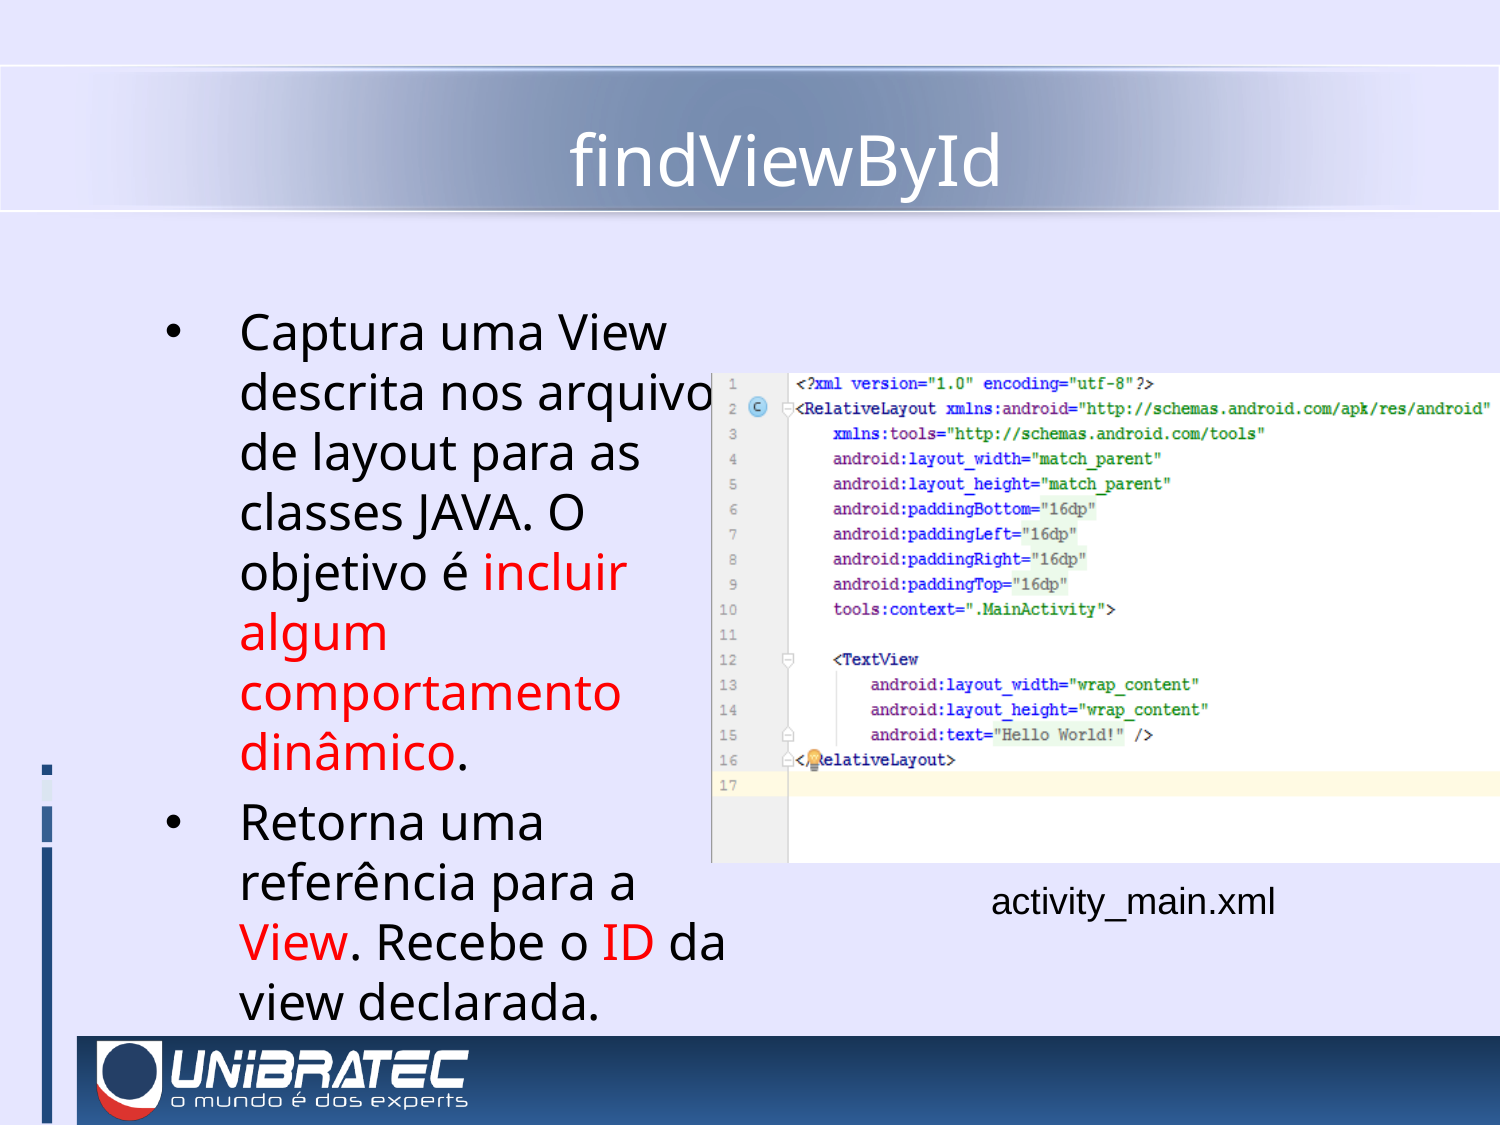

# findViewById
Captura uma View descrita nos arquivos de layout para as classes JAVA. O objetivo é incluir algum comportamento dinâmico.
Retorna uma referência para a View. Recebe o ID da view declarada.
activity_main.xml